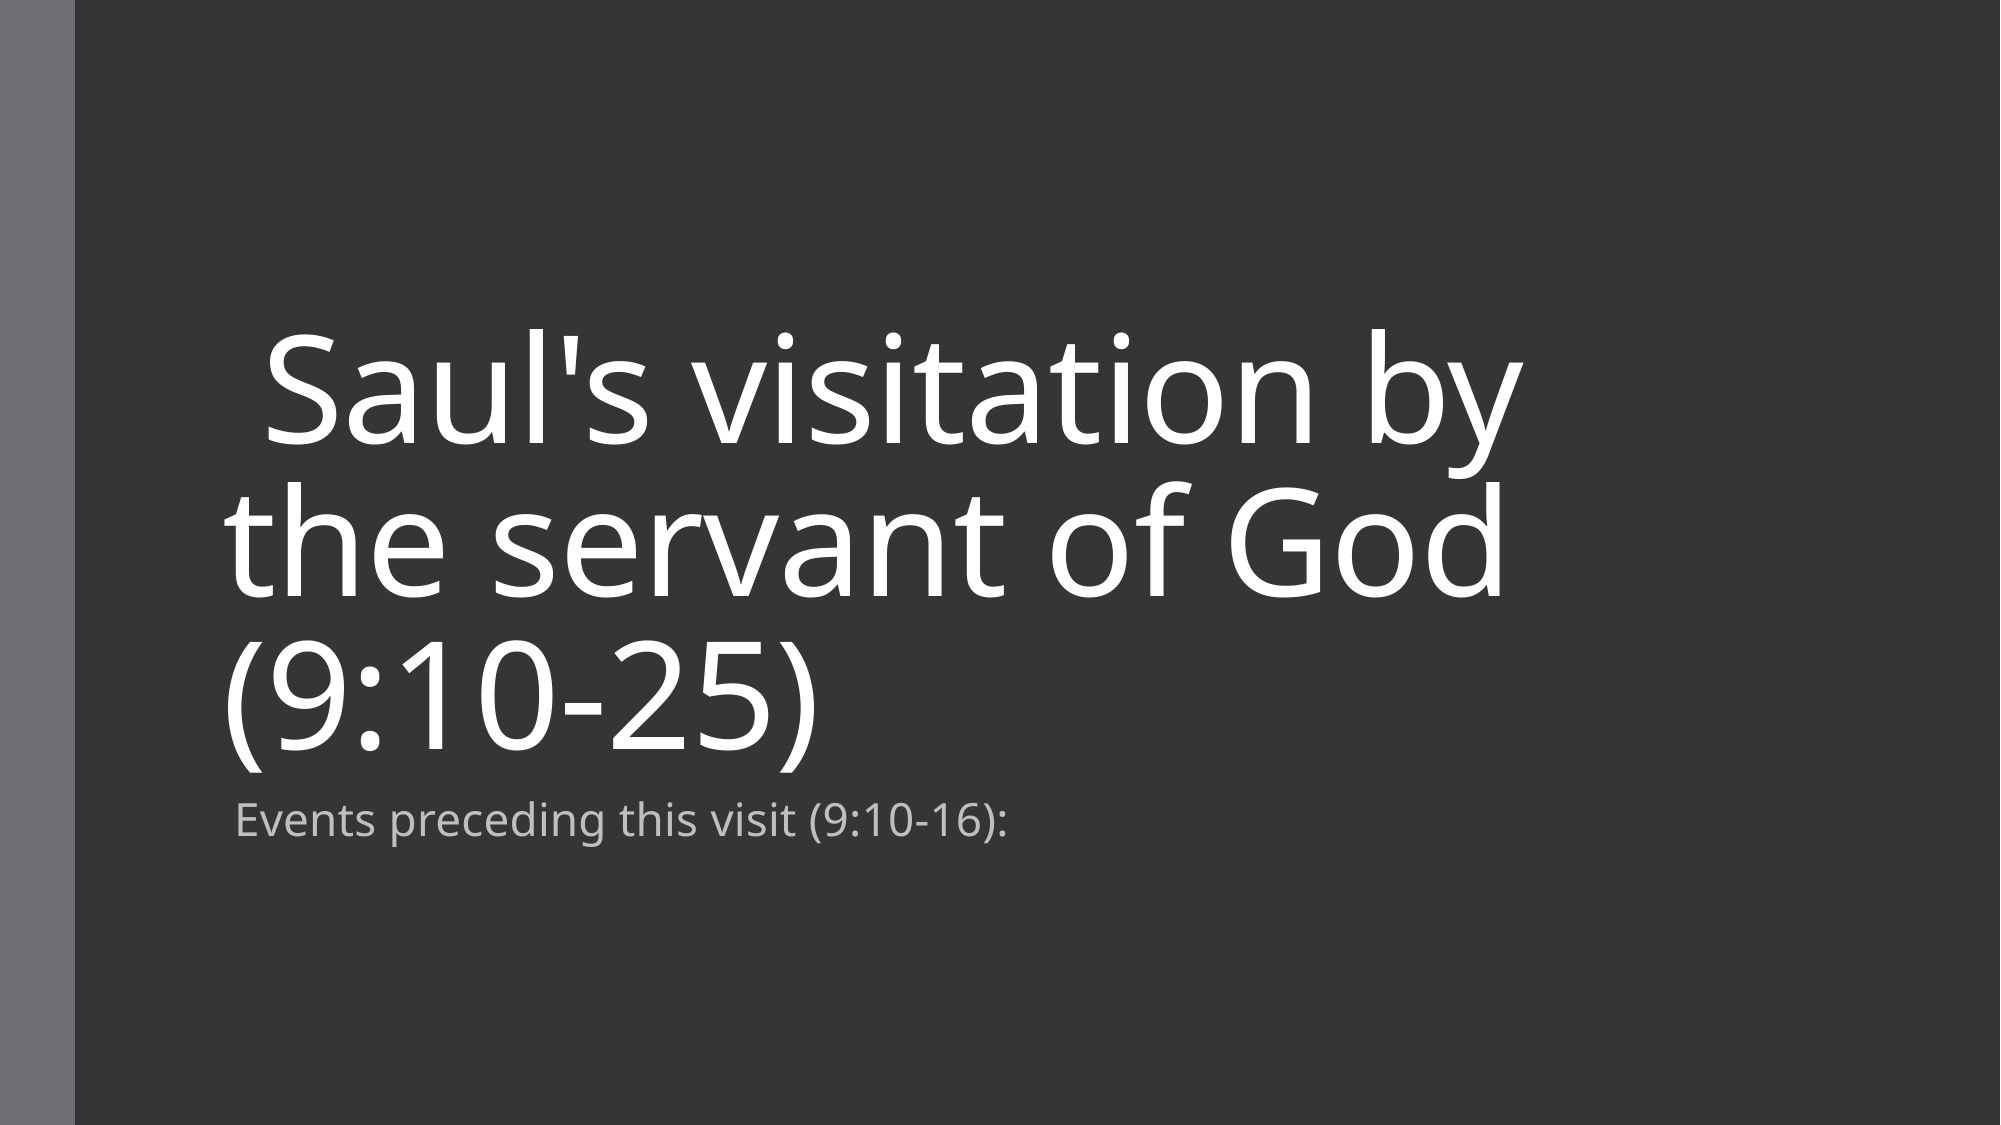

# Saul's visitation by the servant of God (9:10-25)
 Events preceding this visit (9:10-16):